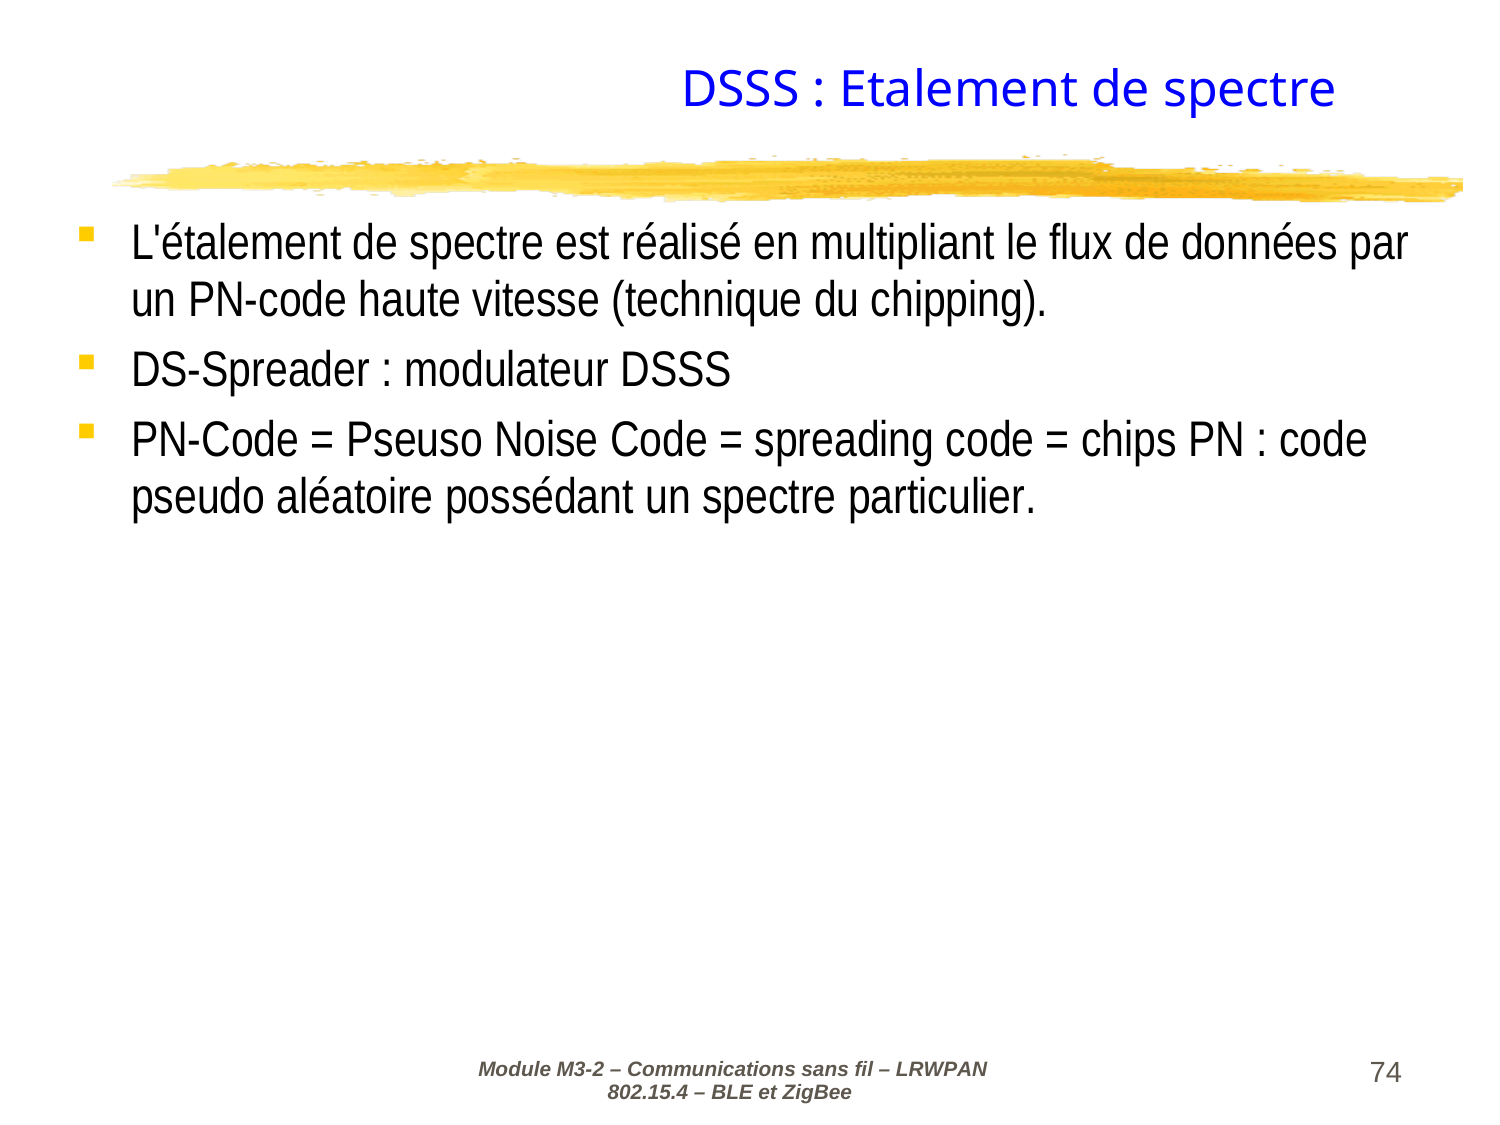

# DSSS : Etalement de spectre
L'étalement de spectre est réalisé en multipliant le flux de données par un PN-code haute vitesse (technique du chipping).
DS-Spreader : modulateur DSSS
PN-Code = Pseuso Noise Code = spreading code = chips PN : code pseudo aléatoire possédant un spectre particulier.
74